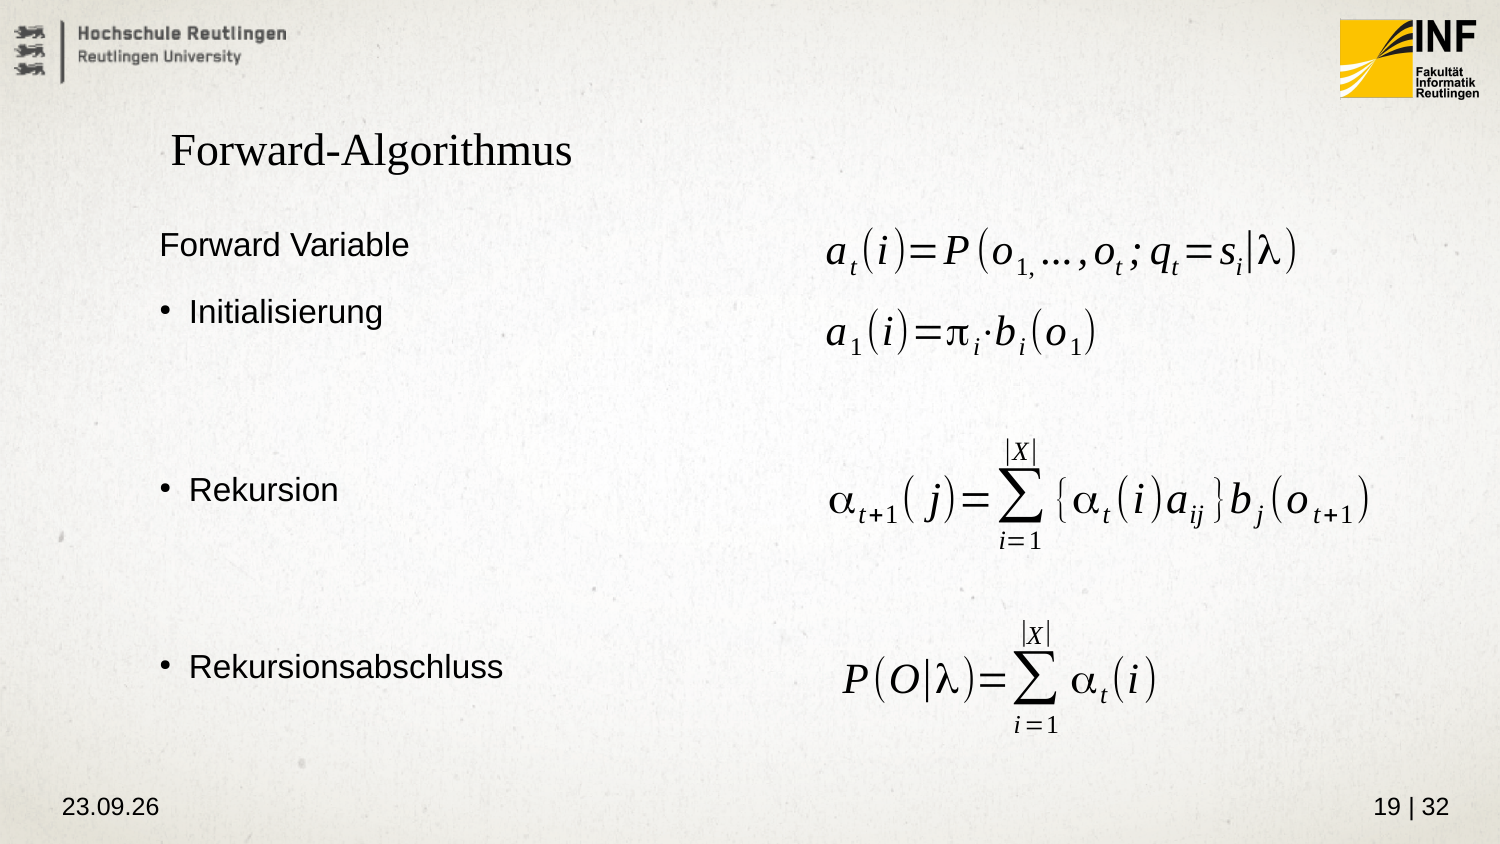

# Forward-Algorithmus
Forward Variable
Initialisierung
Rekursion
Rekursionsabschluss